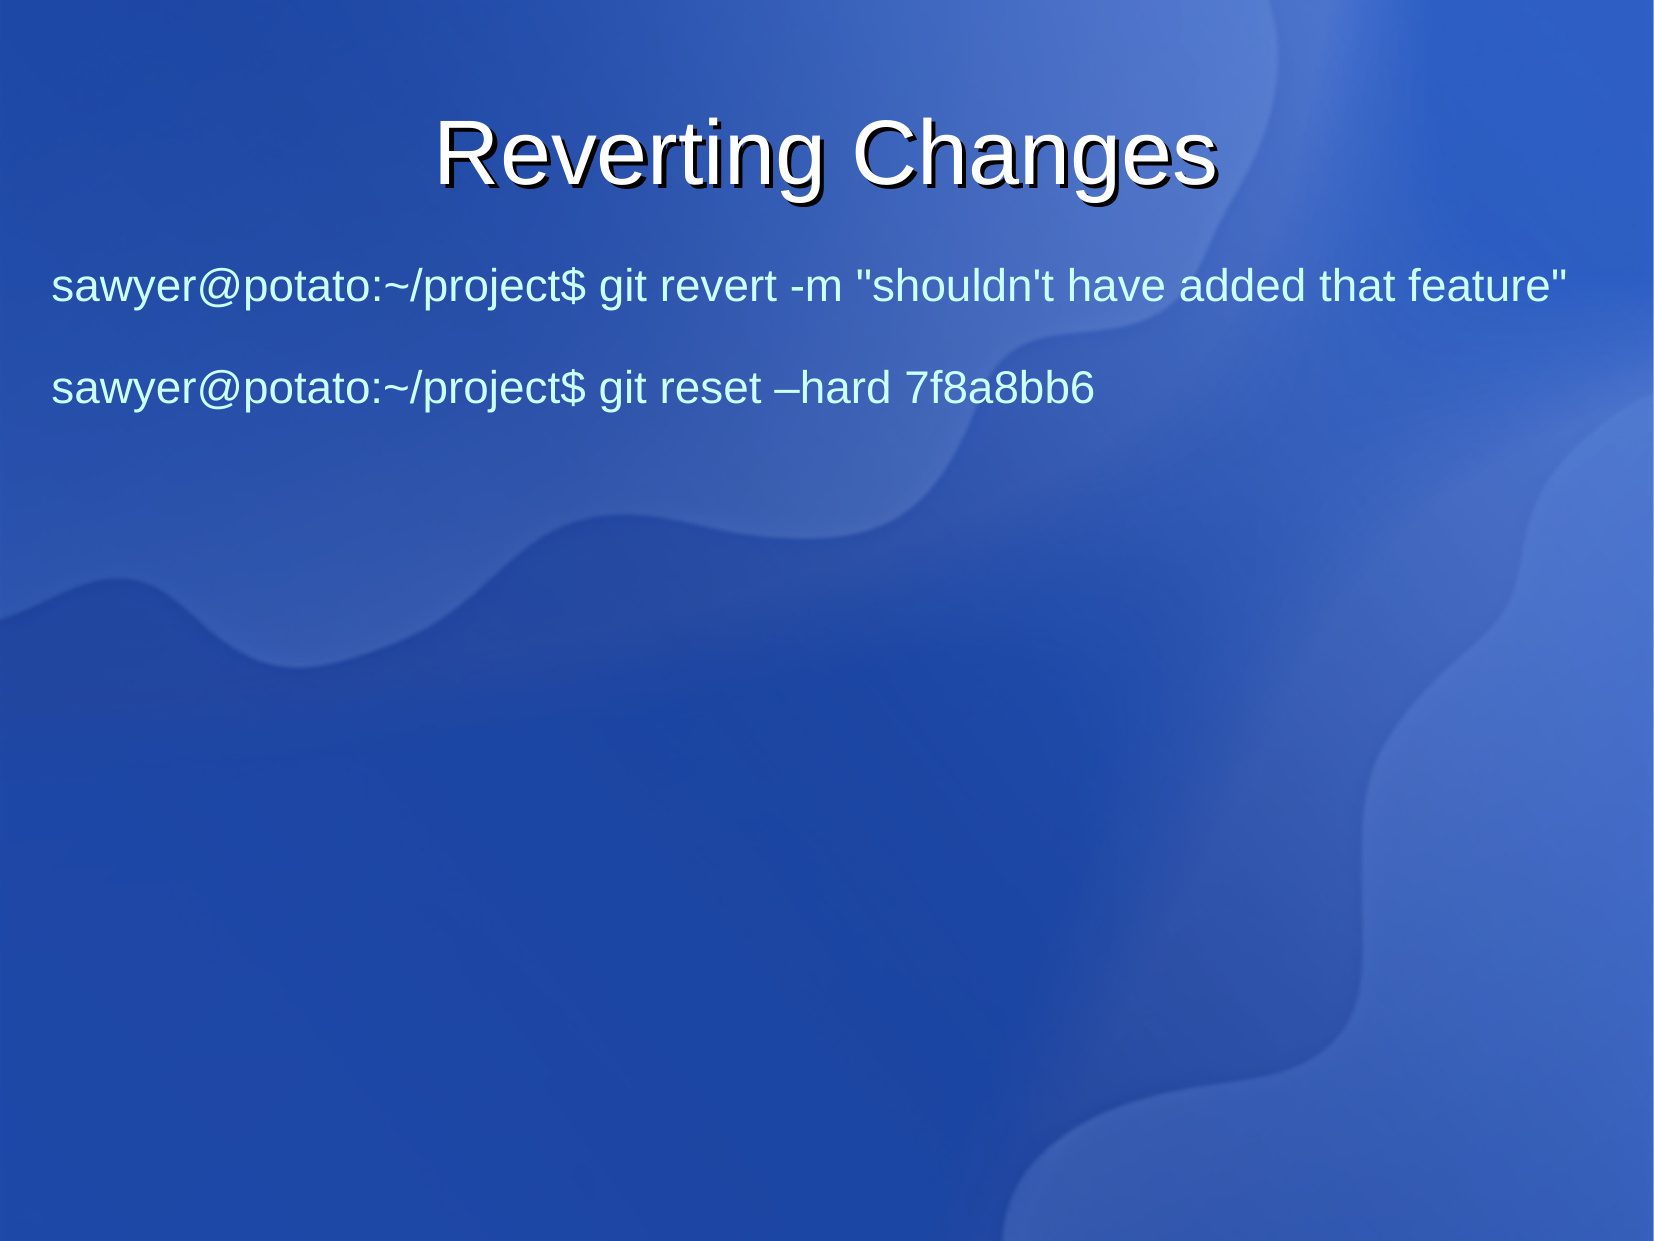

# Reverting Changes
sawyer@potato:~/project$ git revert -m "shouldn't have added that feature"
sawyer@potato:~/project$ git reset –hard 7f8a8bb6